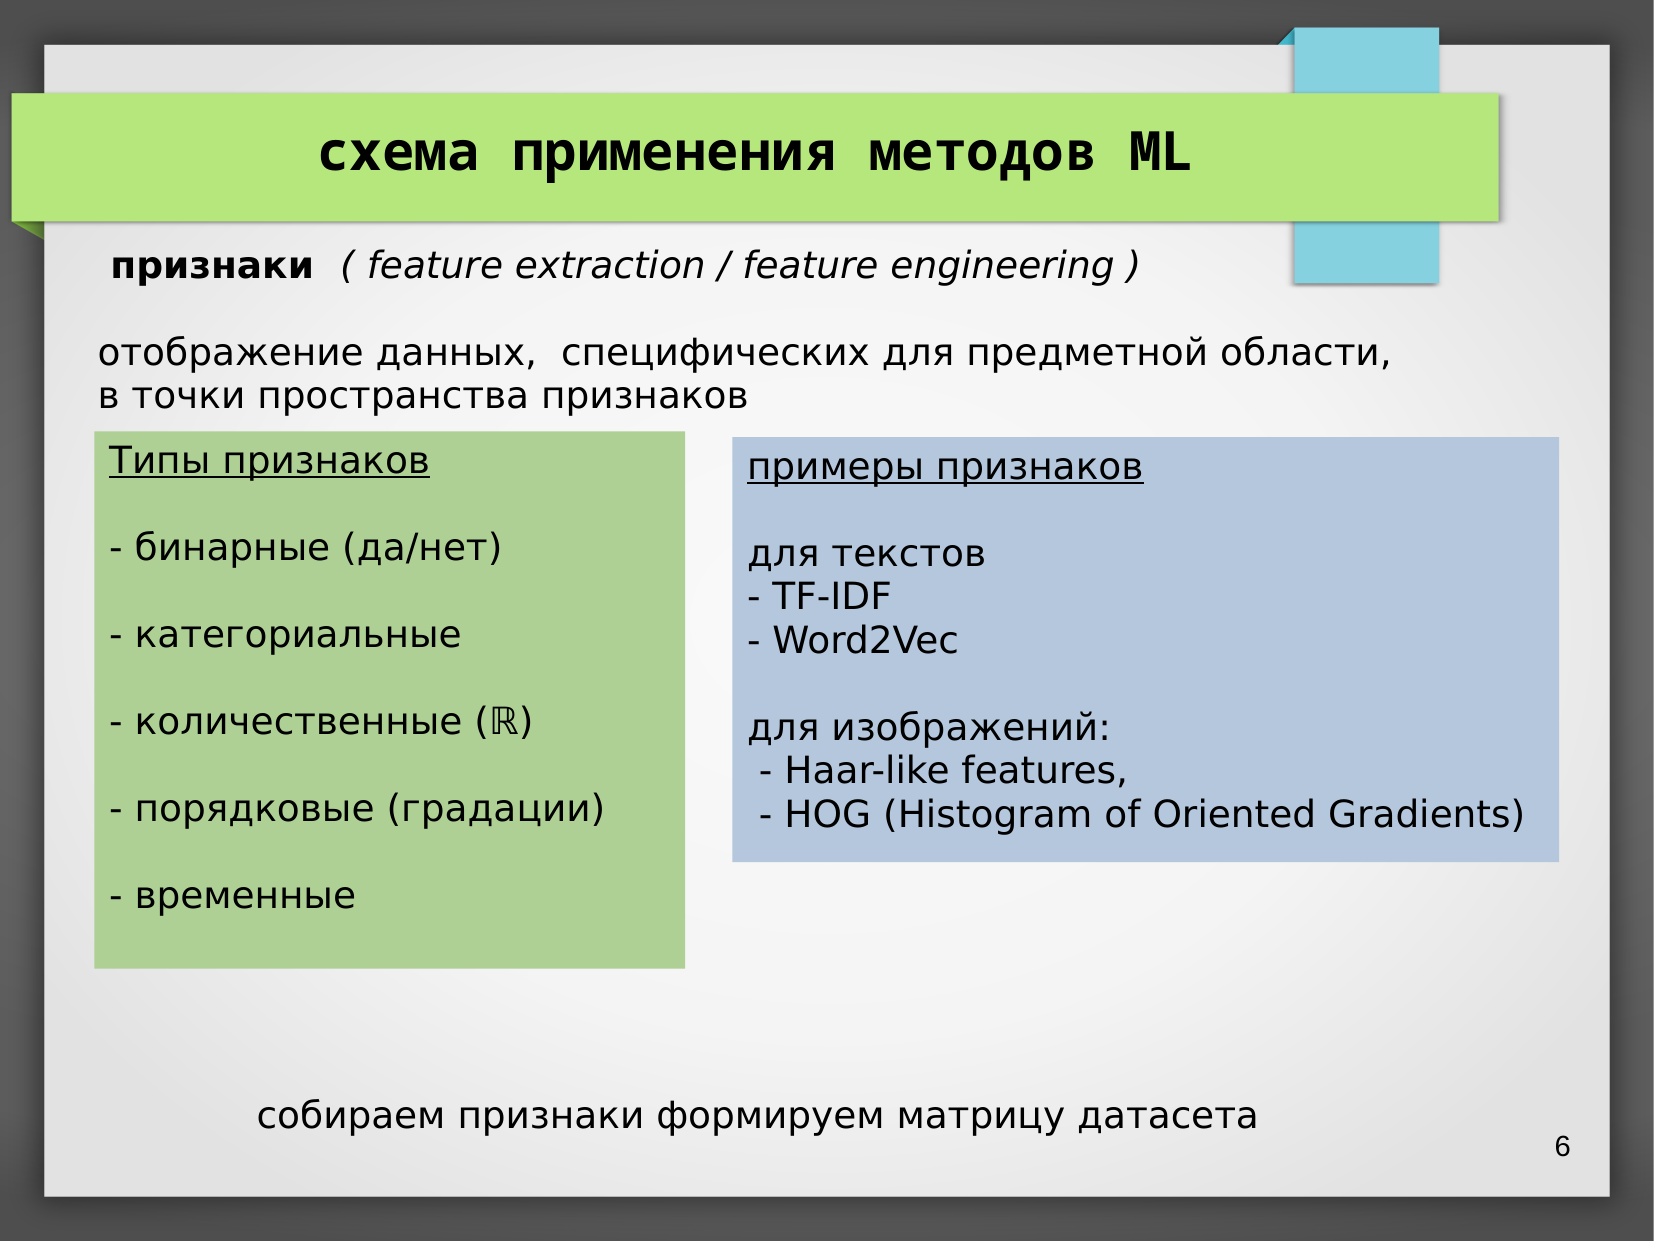

# схема применения методов ML
 признаки ( feature extraction / feature engineering )
отображение данных, специфических для предметной области,
в точки пространства признаков
Типы признаков
- бинарные (да/нет)
- категориальные
- количественные (ℝ)
- порядковые (градации)
- временные
примеры признаков
для текстов
- TF-IDF
- Word2Vec
для изображений:
 - Haar-like features,
 - HOG (Histogram of Oriented Gradients)
собираем признаки формируем матрицу датасета
6